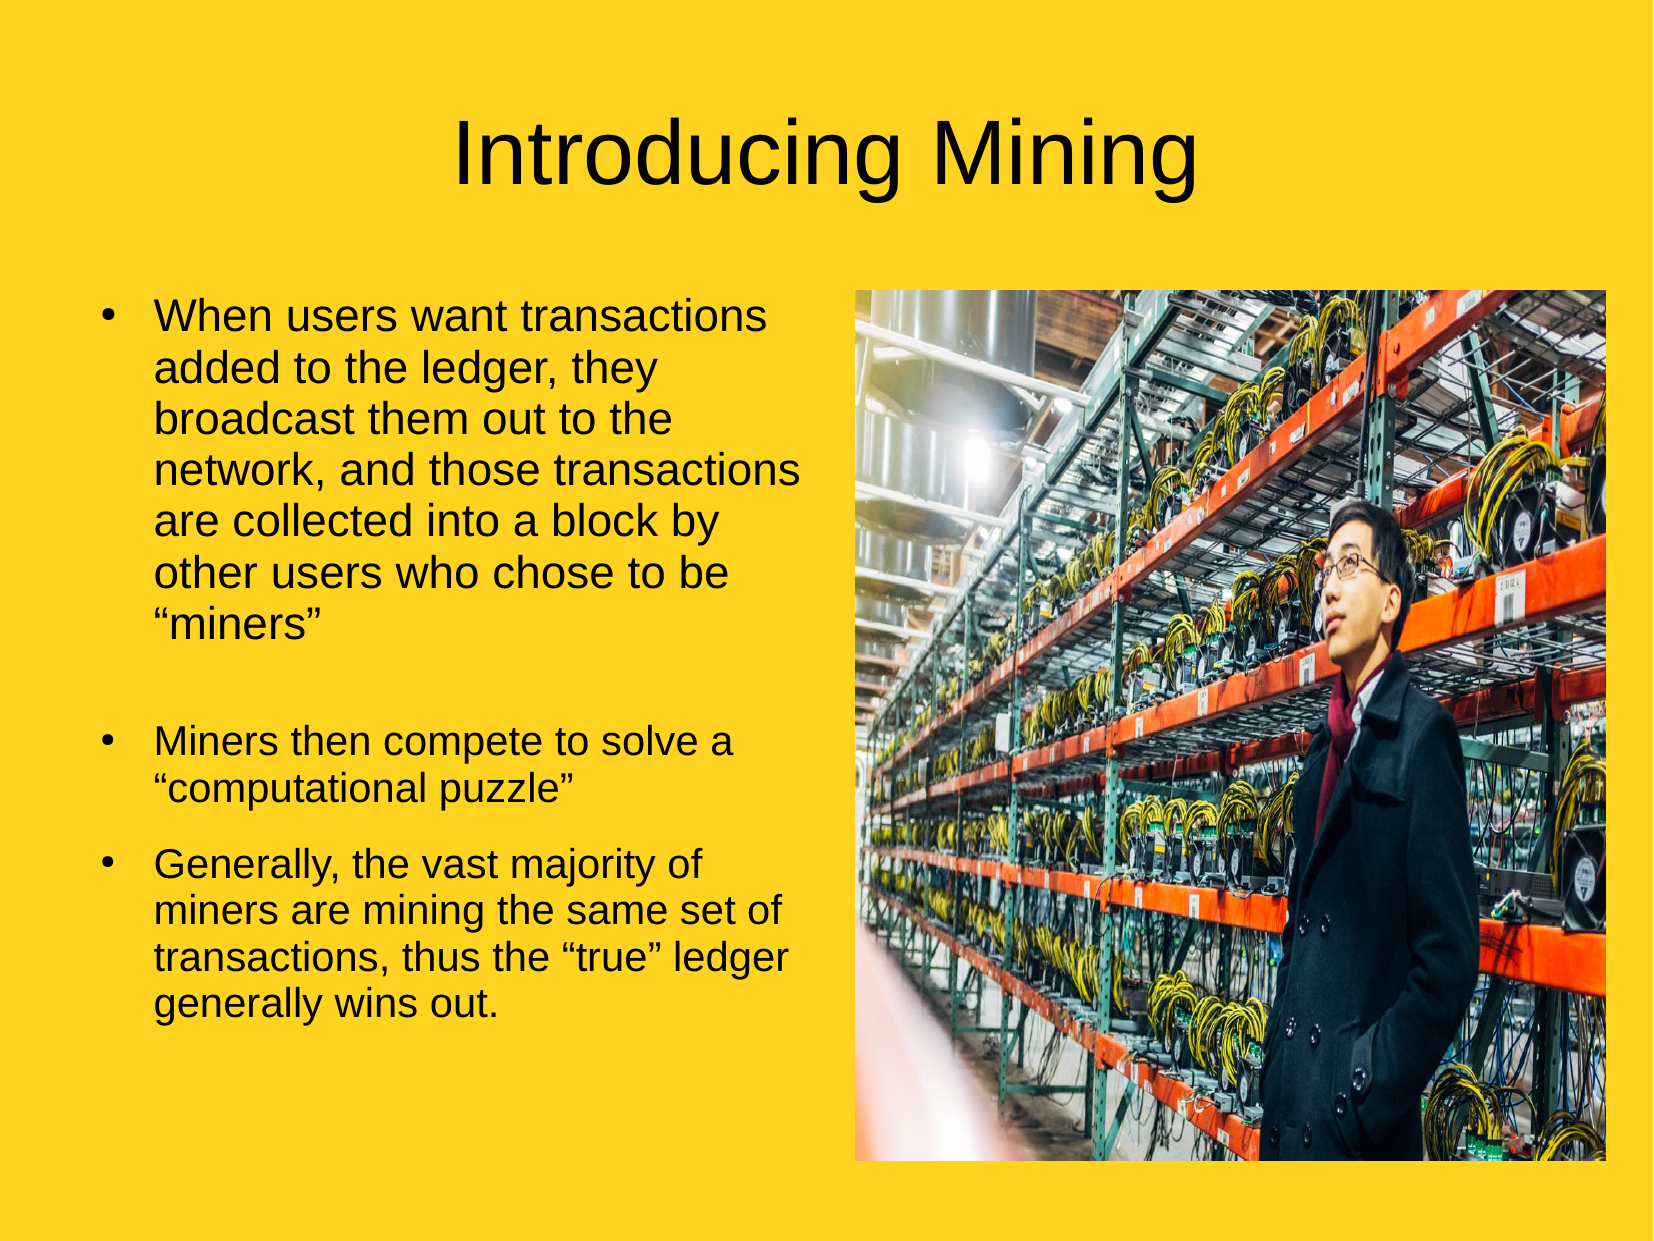

# Introducing Mining
When users want transactions added to the ledger, they broadcast them out to the network, and those transactions are collected into a block by other users who chose to be “miners”
Miners then compete to solve a “computational puzzle”
Generally, the vast majority of miners are mining the same set of transactions, thus the “true” ledger generally wins out.